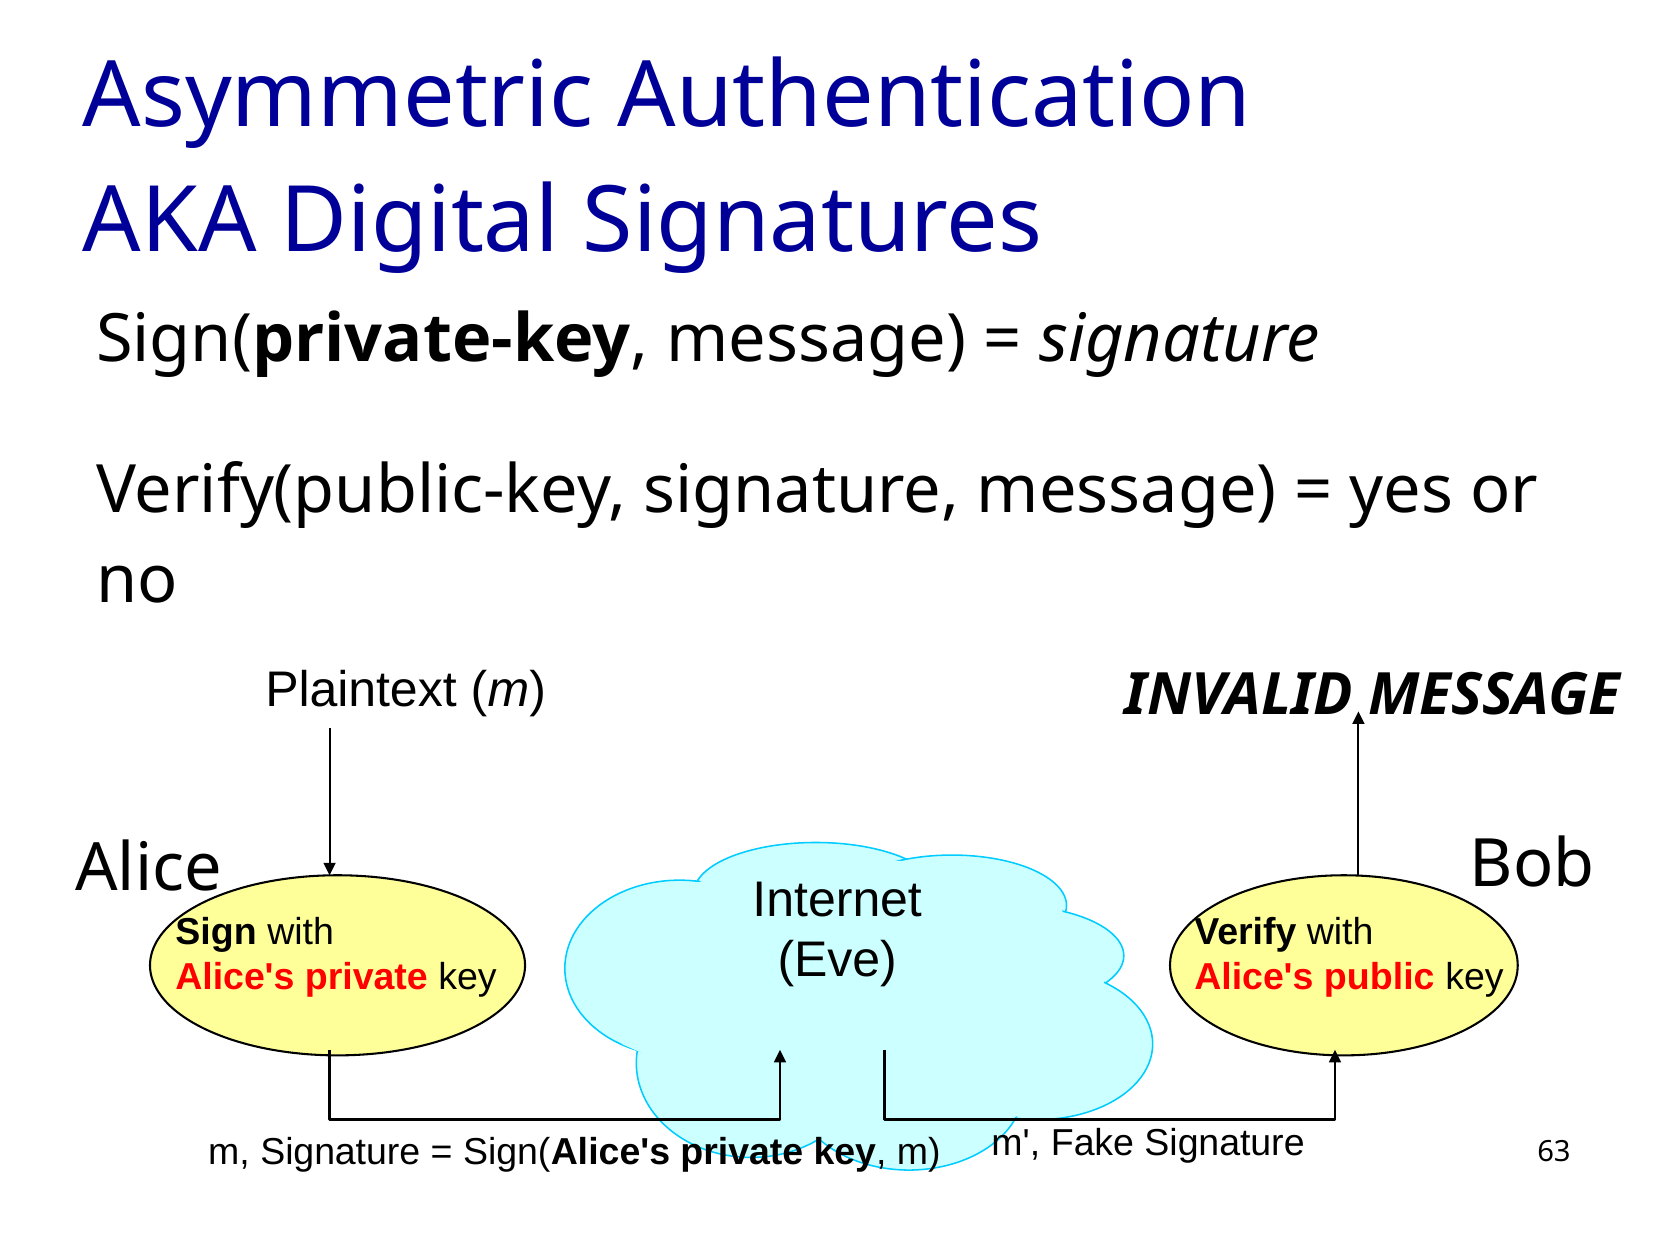

# Asymmetric Authentication AKA Digital Signatures
Sign(private-key, message) = signature
Verify(public-key, signature, message) = yes or no
 INVALID MESSAGE
Plaintext (m)
Internet
(Eve)
Sign with
Alice's private key
Verify with
Alice's public key
m', Fake Signature
m, Signature = Sign(Alice's private key, m)
Bob
Alice
63